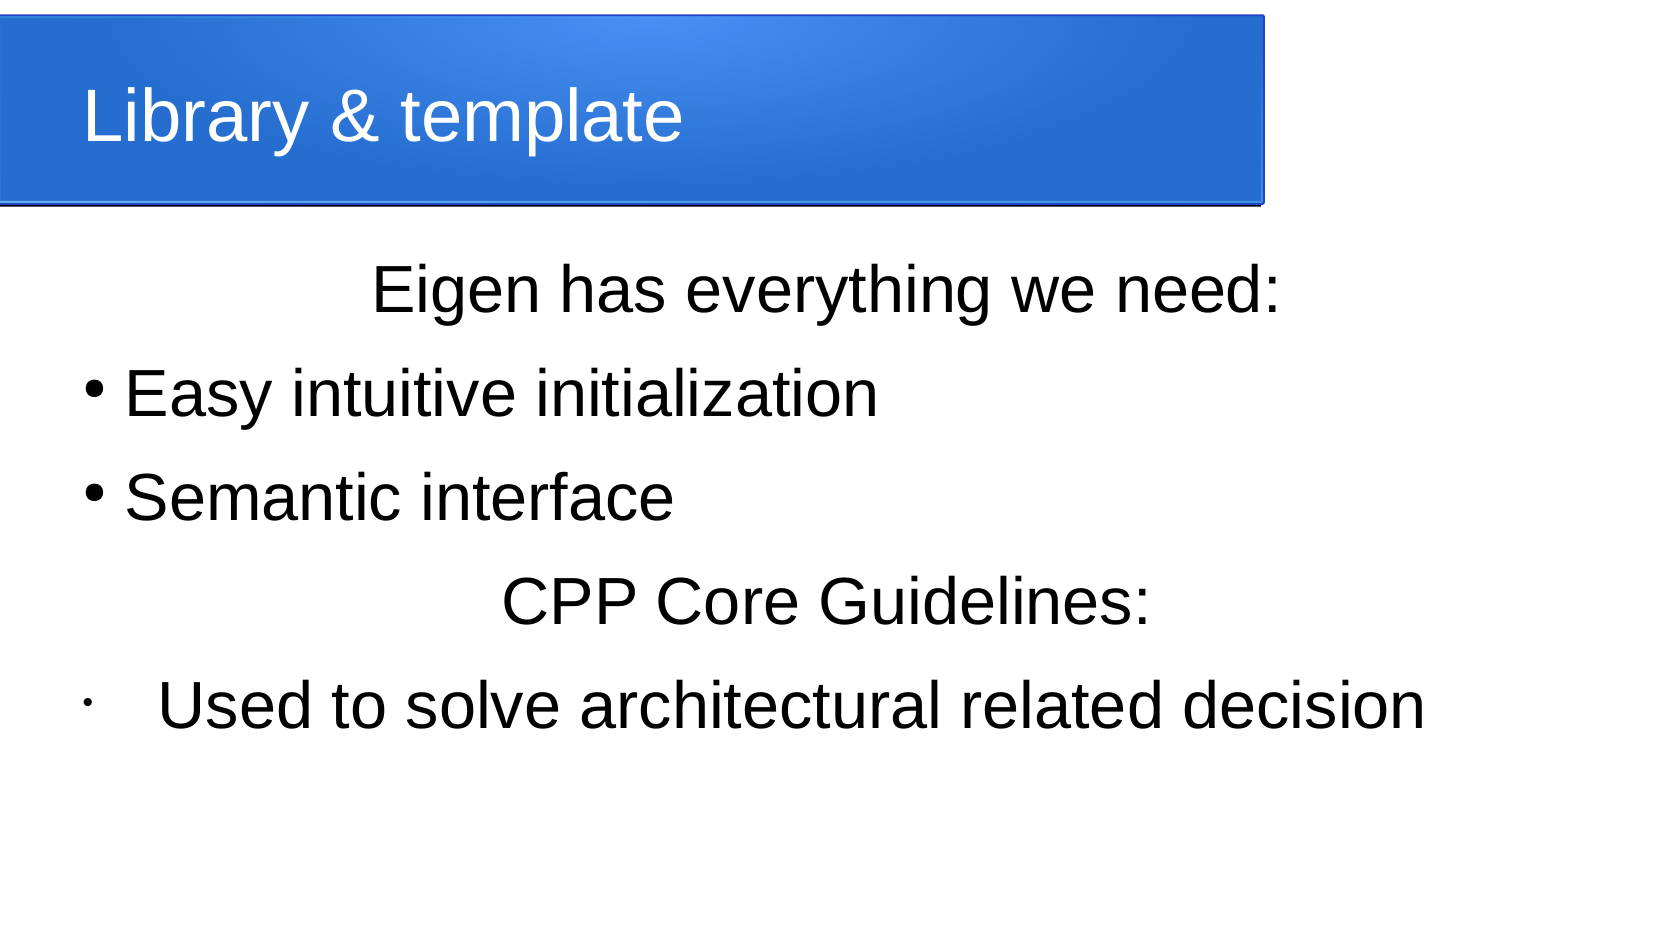

# Library & template
Eigen has everything we need:
 Easy intuitive initialization
 Semantic interface
CPP Core Guidelines:
Used to solve architectural related decision